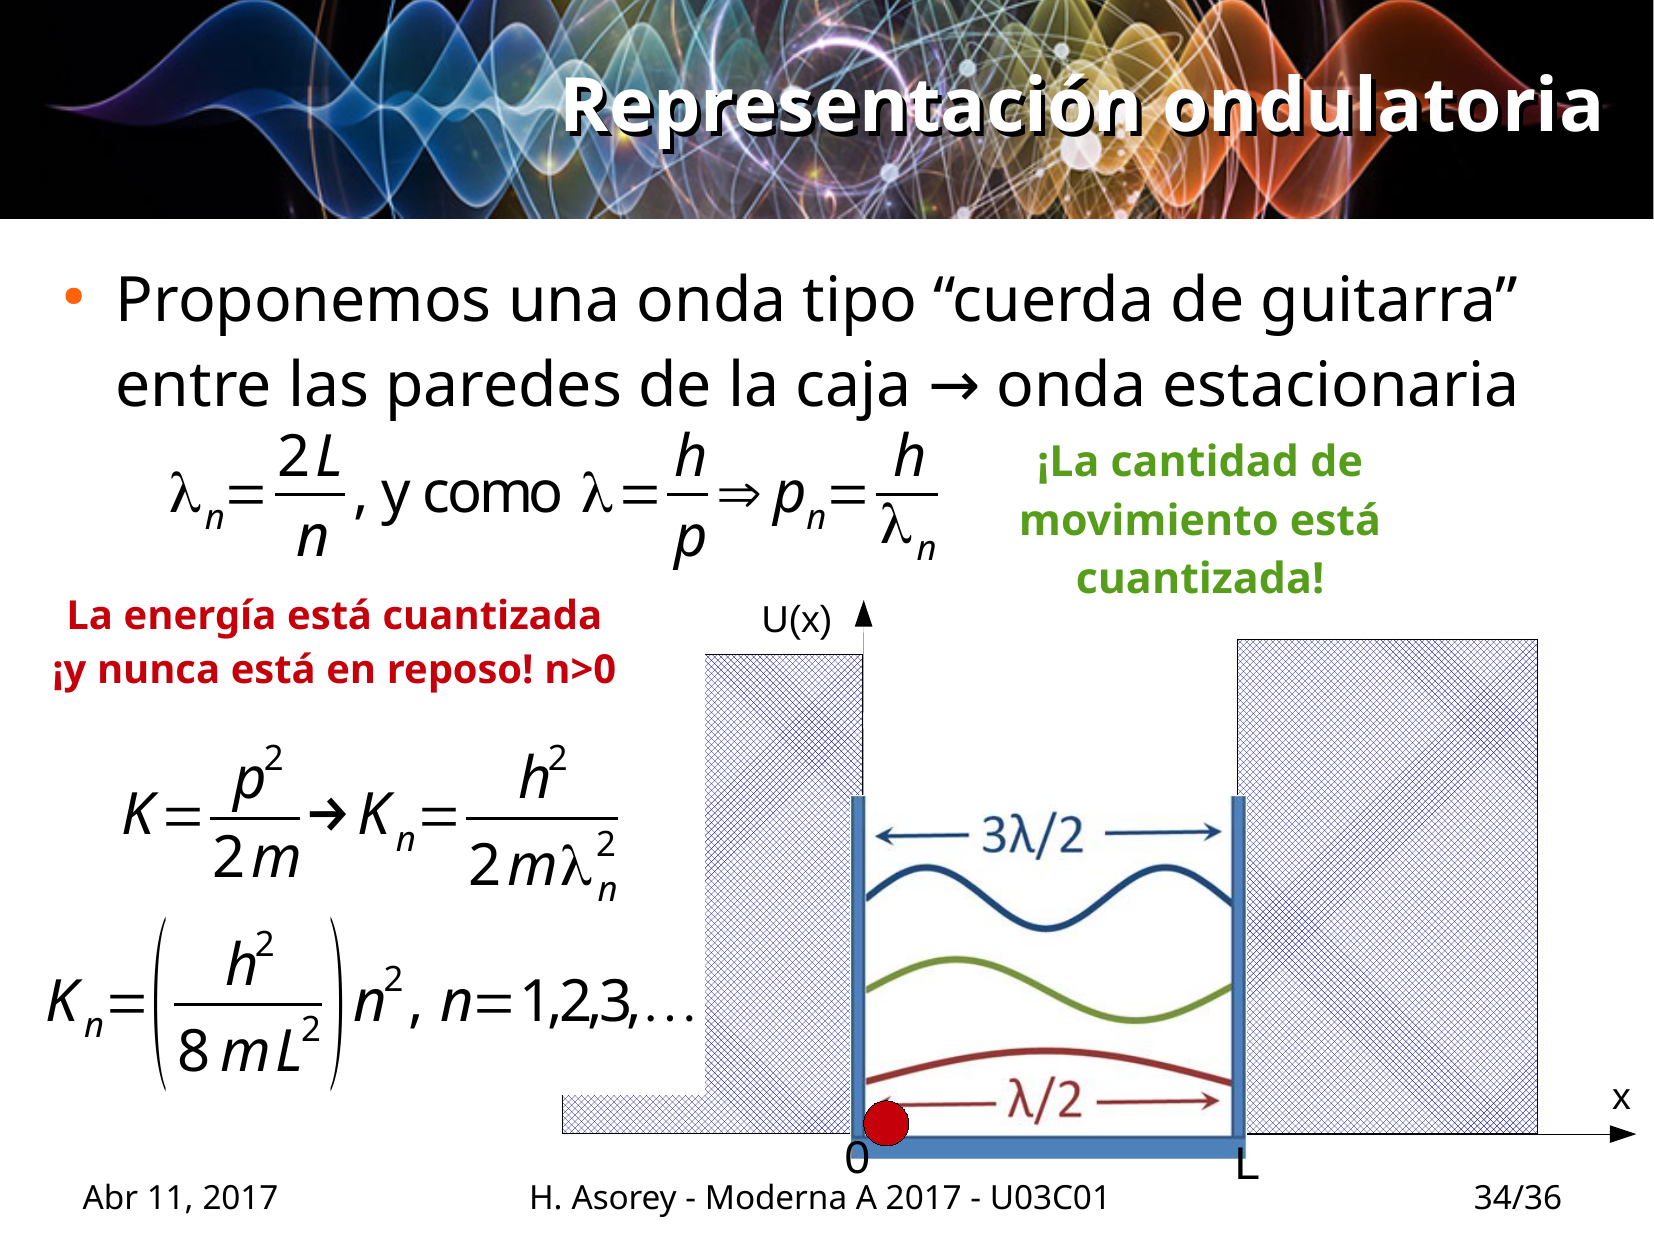

# Representación ondulatoria
Proponemos una onda tipo “cuerda de guitarra” entre las paredes de la caja → onda estacionaria
¡La cantidad de movimiento está cuantizada!
La energía está cuantizada
¡y nunca está en reposo! n>0
U(x)
x
0
L
Abr 11, 2017
H. Asorey - Moderna A 2017 - U03C01
34